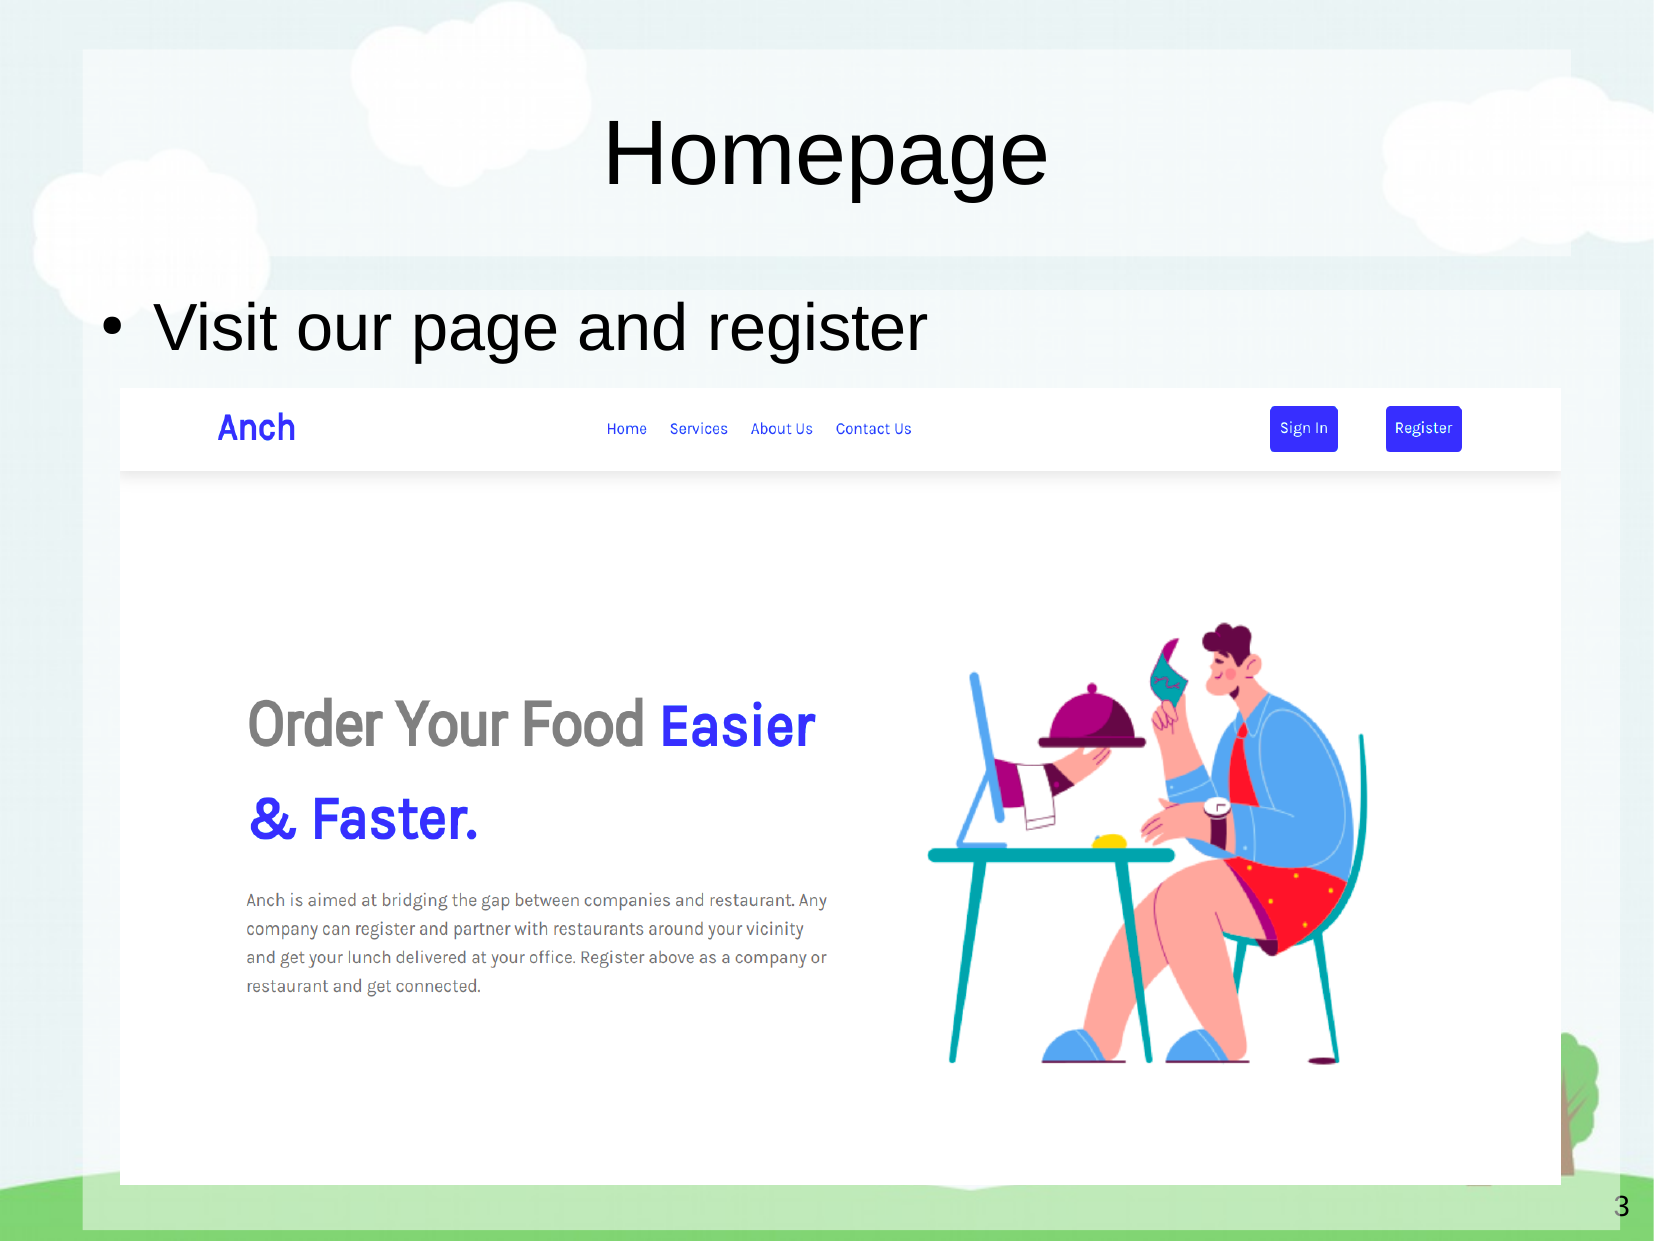

# Homepage
Visit our page and register
3